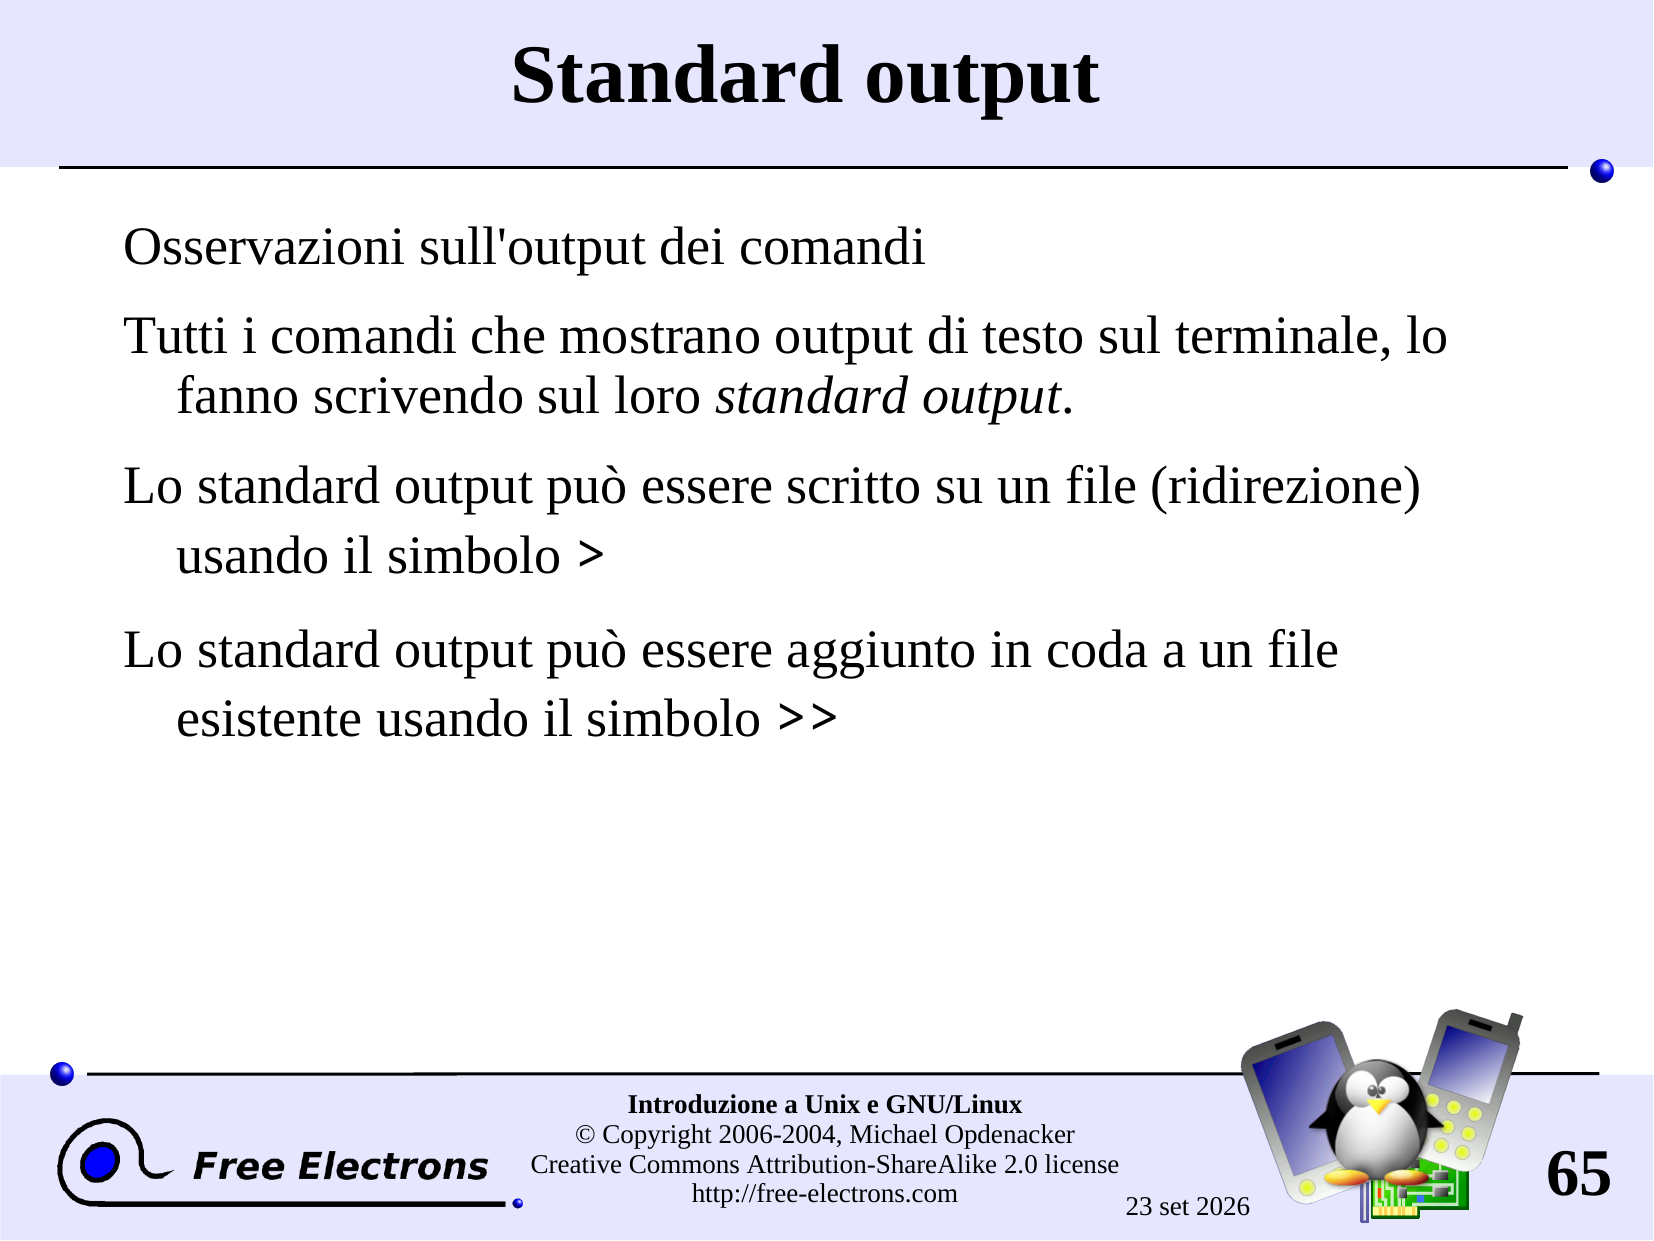

# Standard output
Osservazioni sull'output dei comandi
Tutti i comandi che mostrano output di testo sul terminale, lo fanno scrivendo sul loro standard output.
Lo standard output può essere scritto su un file (ridirezione) usando il simbolo >
Lo standard output può essere aggiunto in coda a un file esistente usando il simbolo >>